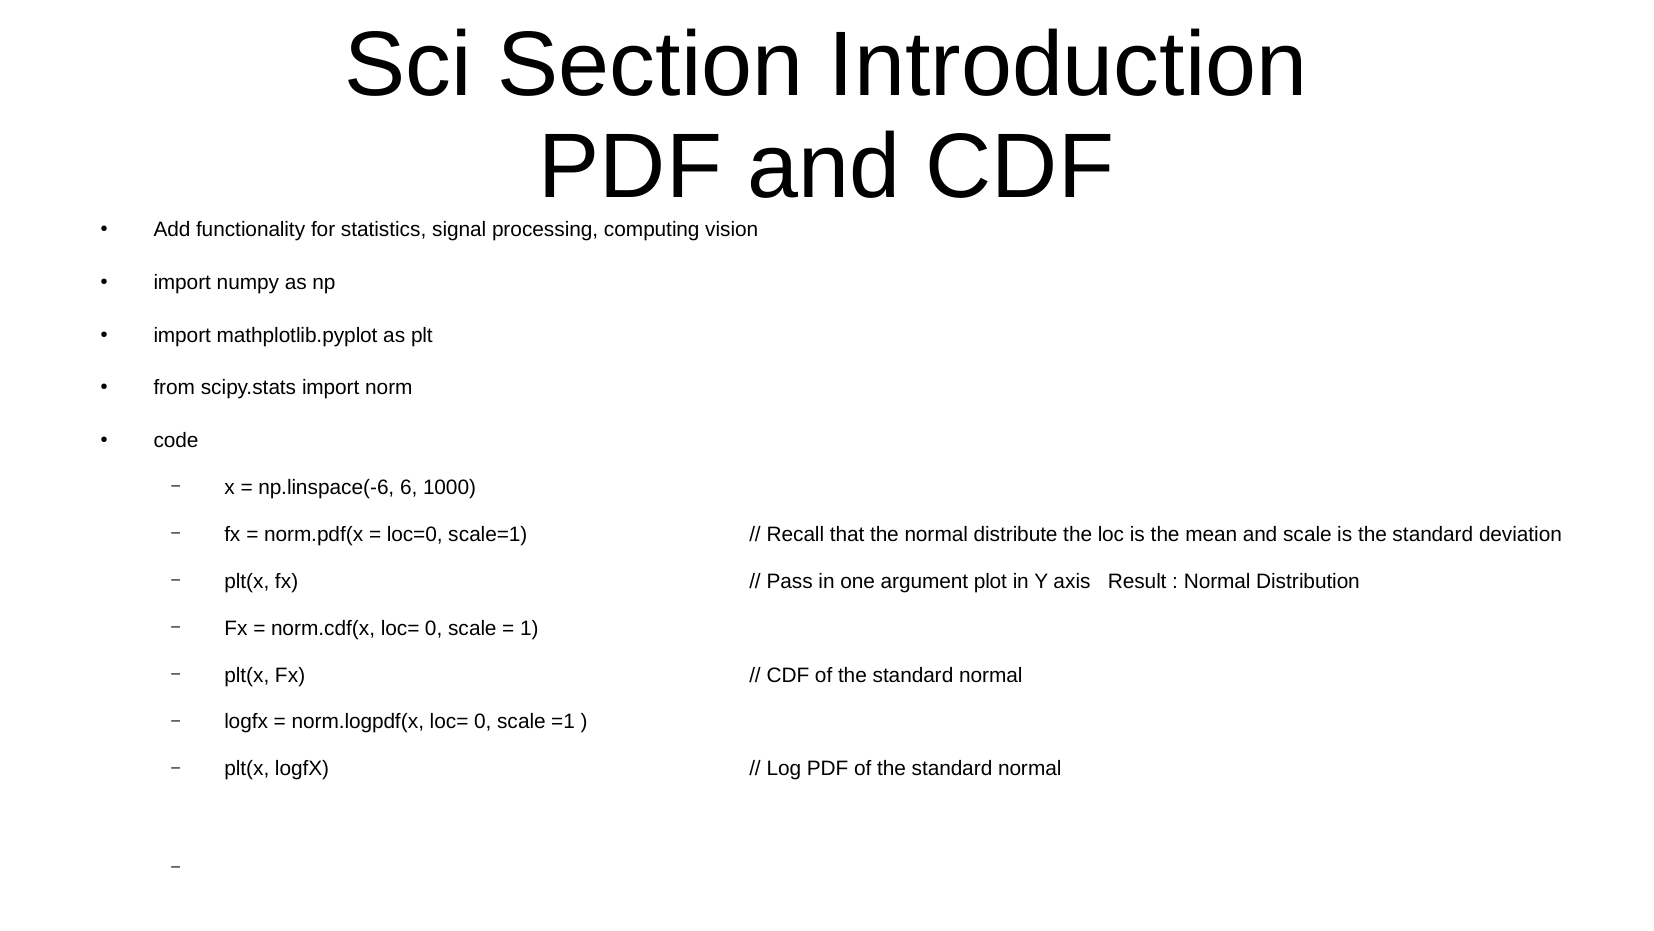

# Sci Section Introduction PDF and CDF
Add functionality for statistics, signal processing, computing vision
import numpy as np
import mathplotlib.pyplot as plt
from scipy.stats import norm
code
x = np.linspace(-6, 6, 1000)
fx = norm.pdf(x = loc=0, scale=1)			// Recall that the normal distribute the loc is the mean and scale is the standard deviation
plt(x, fx)							// Pass in one argument plot in Y axis Result : Normal Distribution
Fx = norm.cdf(x, loc= 0, scale = 1)
plt(x, Fx)						// CDF of the standard normal
logfx = norm.logpdf(x, loc= 0, scale =1 )
plt(x, logfX)						// Log PDF of the standard normal